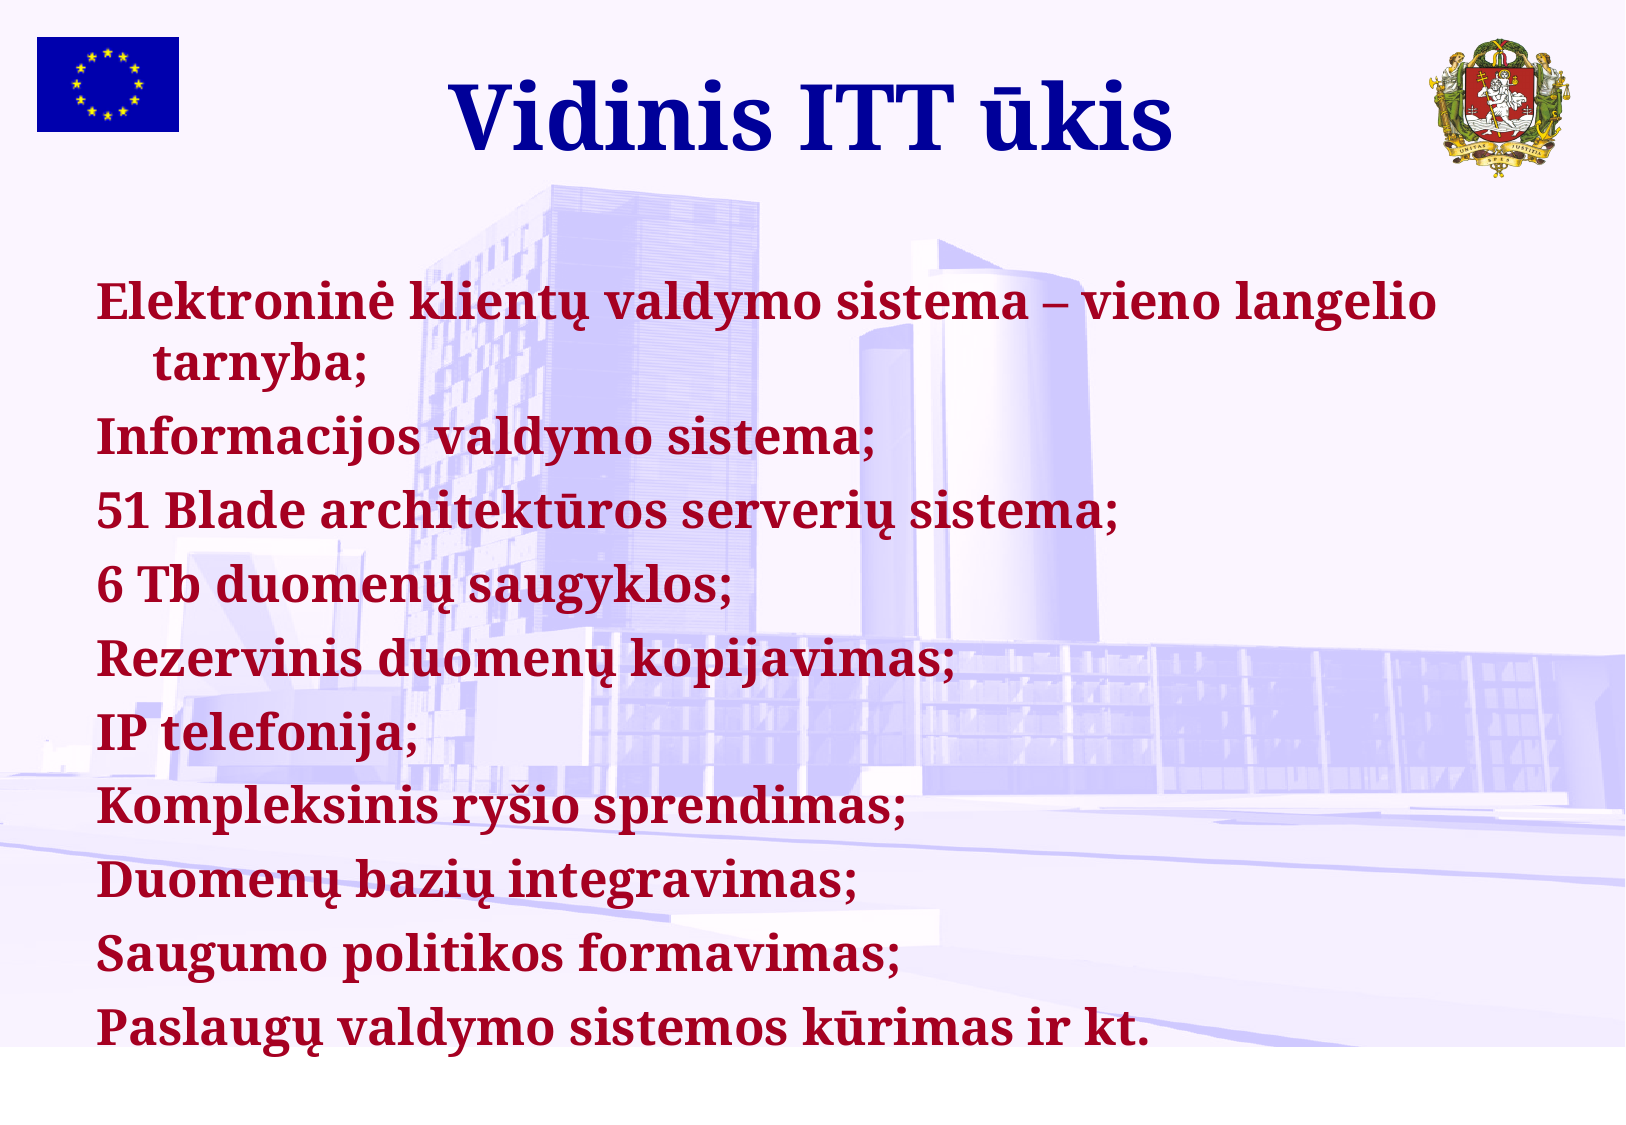

# Vidinis ITT ūkis
Elektroninė klientų valdymo sistema – vieno langelio tarnyba;
Informacijos valdymo sistema;
51 Blade architektūros serverių sistema;
6 Tb duomenų saugyklos;
Rezervinis duomenų kopijavimas;
IP telefonija;
Kompleksinis ryšio sprendimas;
Duomenų bazių integravimas;
Saugumo politikos formavimas;
Paslaugų valdymo sistemos kūrimas ir kt.